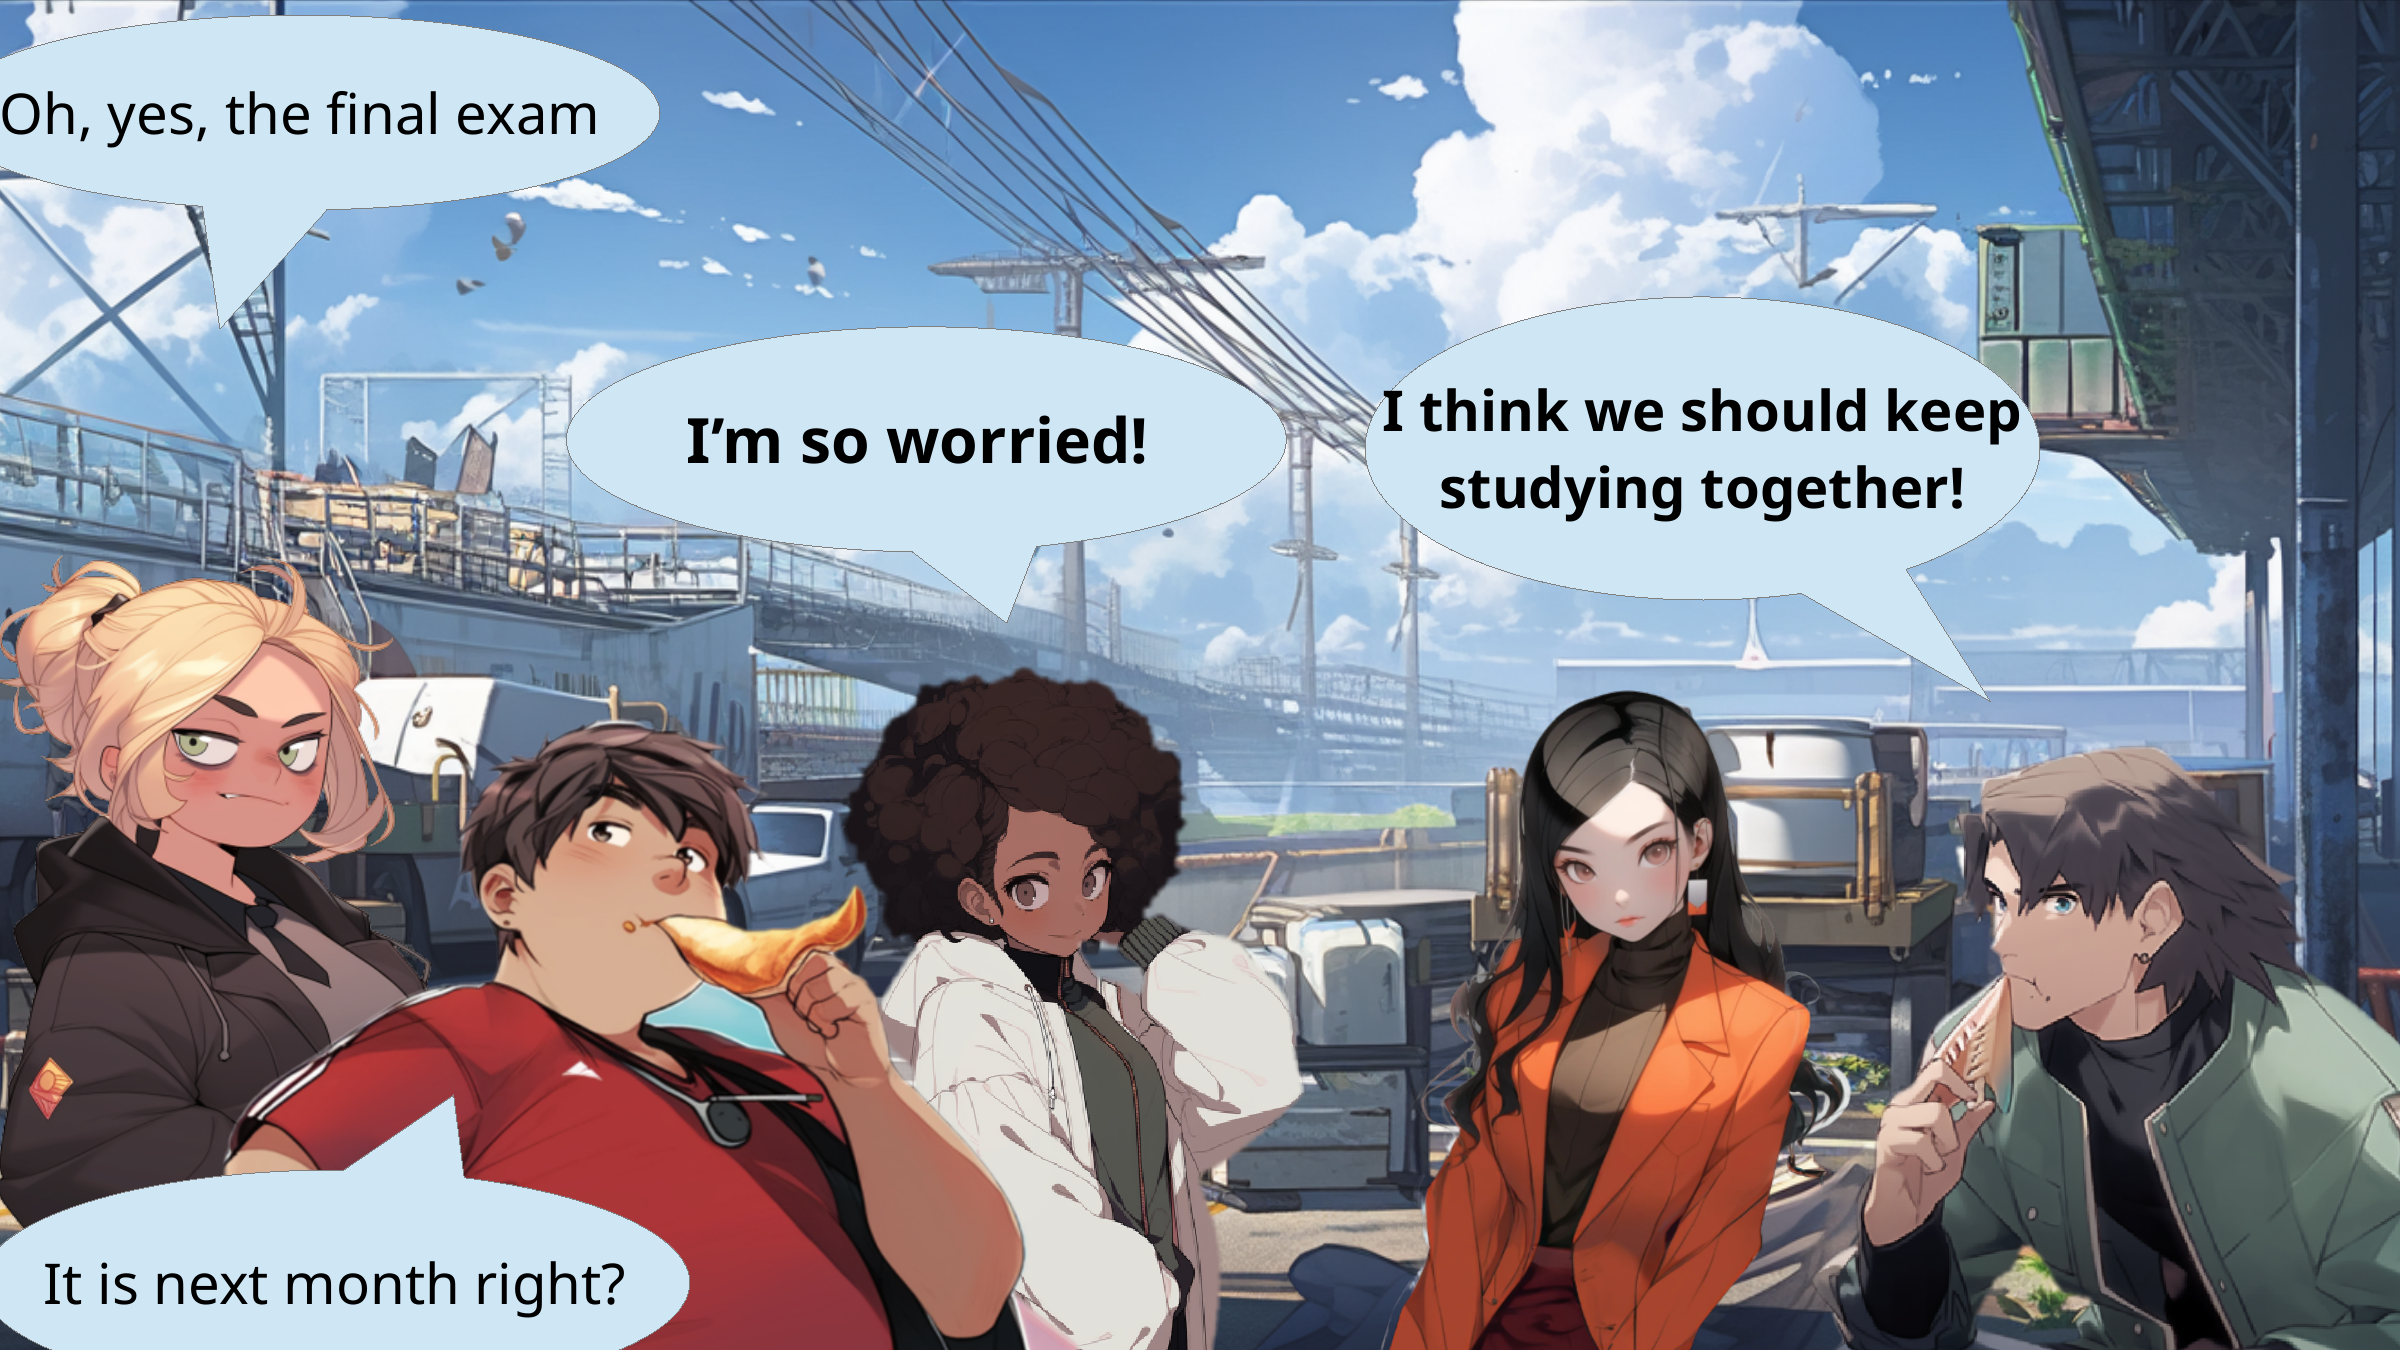

Oh, yes, the final exam
I think we should keep
studying together!
I’m so worried!
It is next month right?